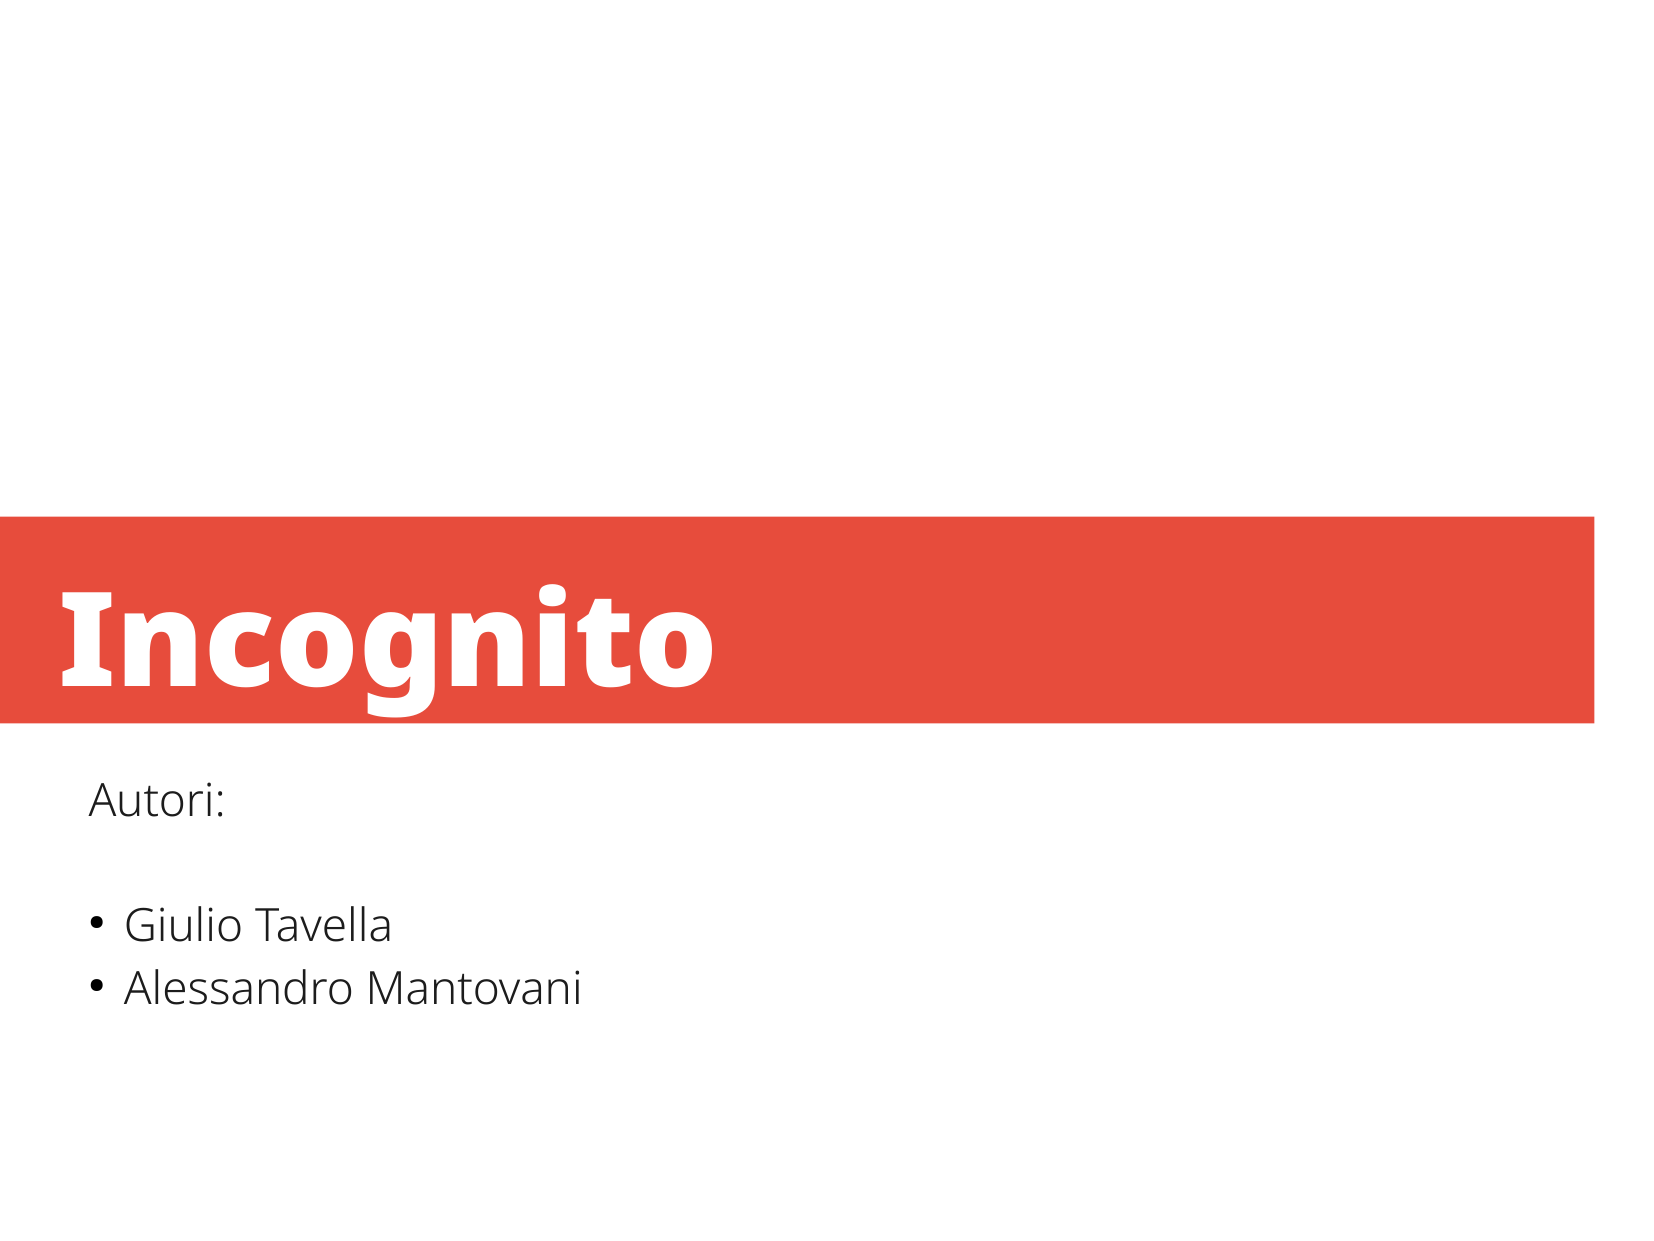

# Incognito
Autori:
Giulio Tavella
Alessandro Mantovani